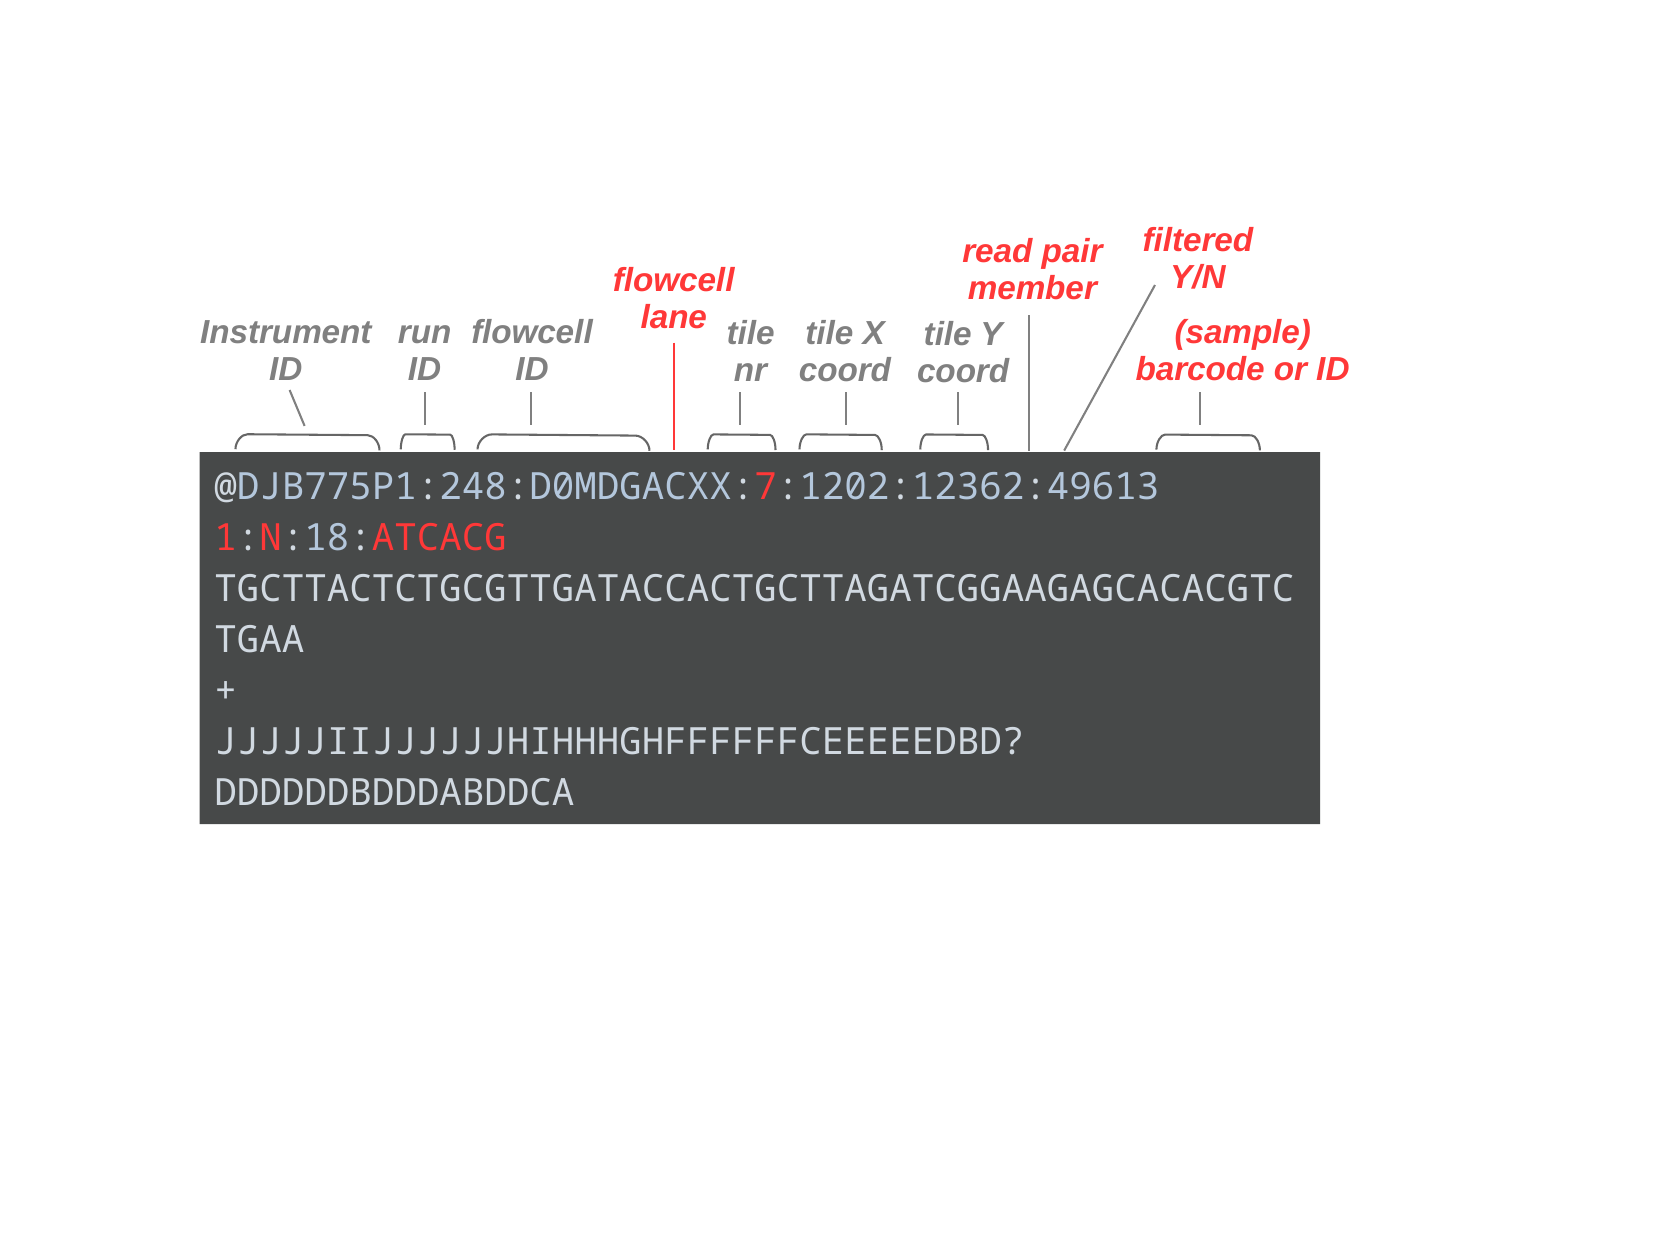

filtered
Y/N
read pair
member
flowcell
lane
(sample)
barcode or ID
Instrument
ID
run
ID
flowcell
ID
tile
nr
tile X
coord
tile Y
coord
@DJB775P1:248:D0MDGACXX:7:1202:12362:49613 1:N:18:ATCACG
TGCTTACTCTGCGTTGATACCACTGCTTAGATCGGAAGAGCACACGTCTGAA
+
JJJJJIIJJJJJJHIHHHGHFFFFFFCEEEEEDBD?DDDDDDBDDDABDDCA